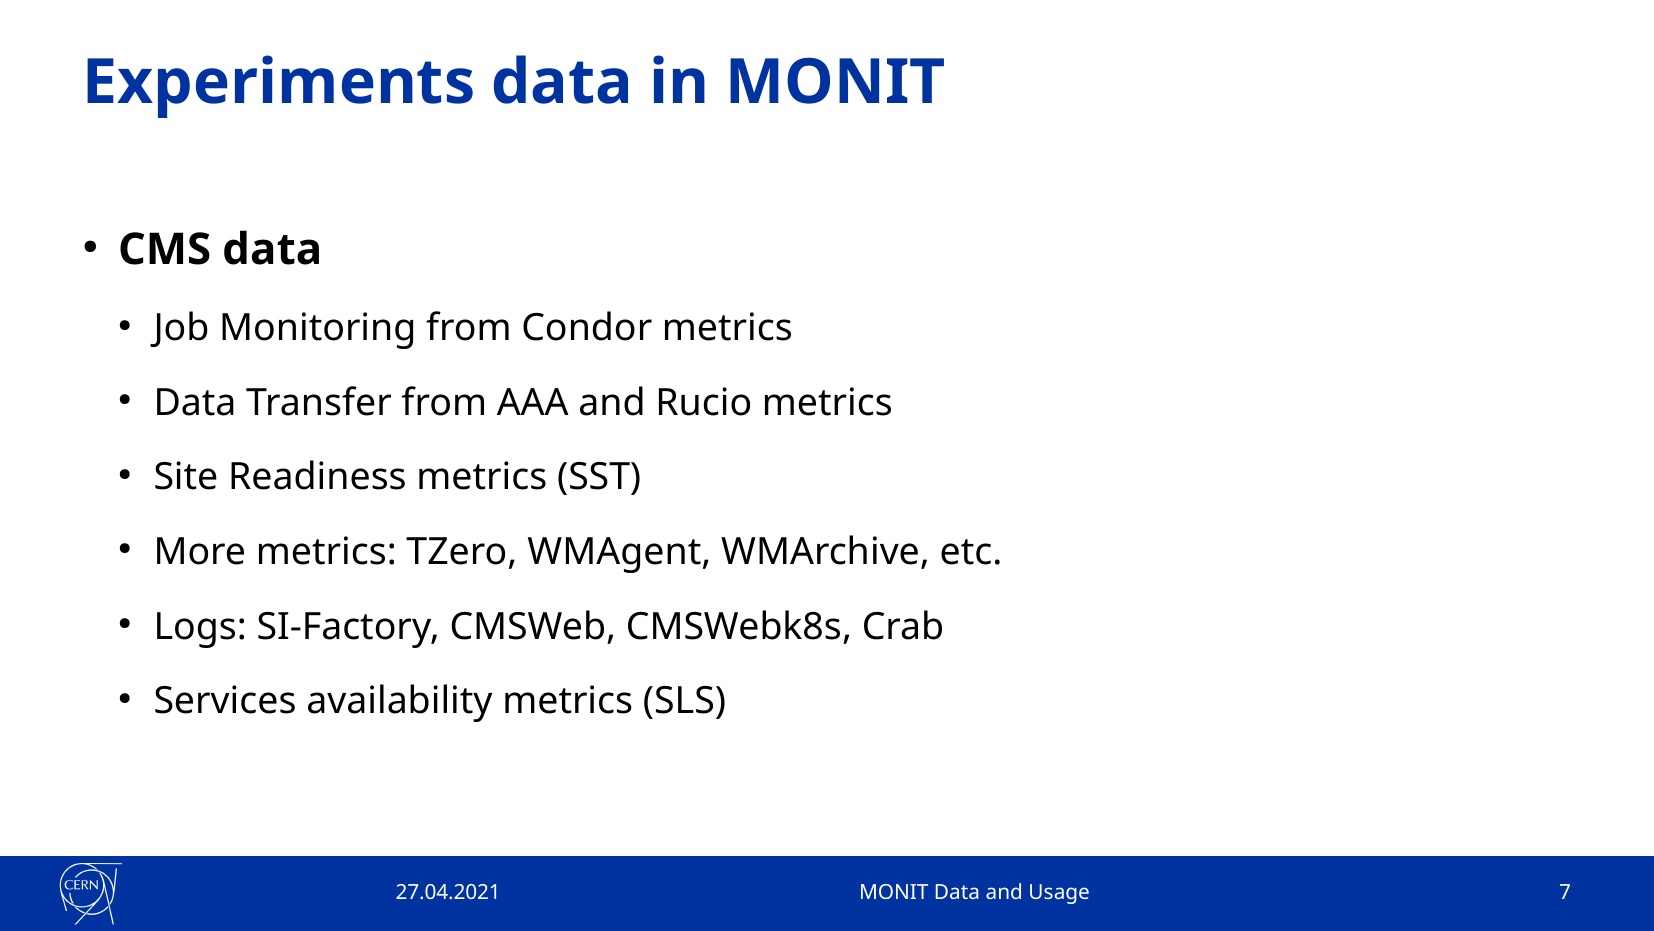

# Experiments data in MONIT
CMS data
Job Monitoring from Condor metrics
Data Transfer from AAA and Rucio metrics
Site Readiness metrics (SST)
More metrics: TZero, WMAgent, WMArchive, etc.
Logs: SI-Factory, CMSWeb, CMSWebk8s, Crab
Services availability metrics (SLS)
27.04.2021
MONIT Data and Usage
7